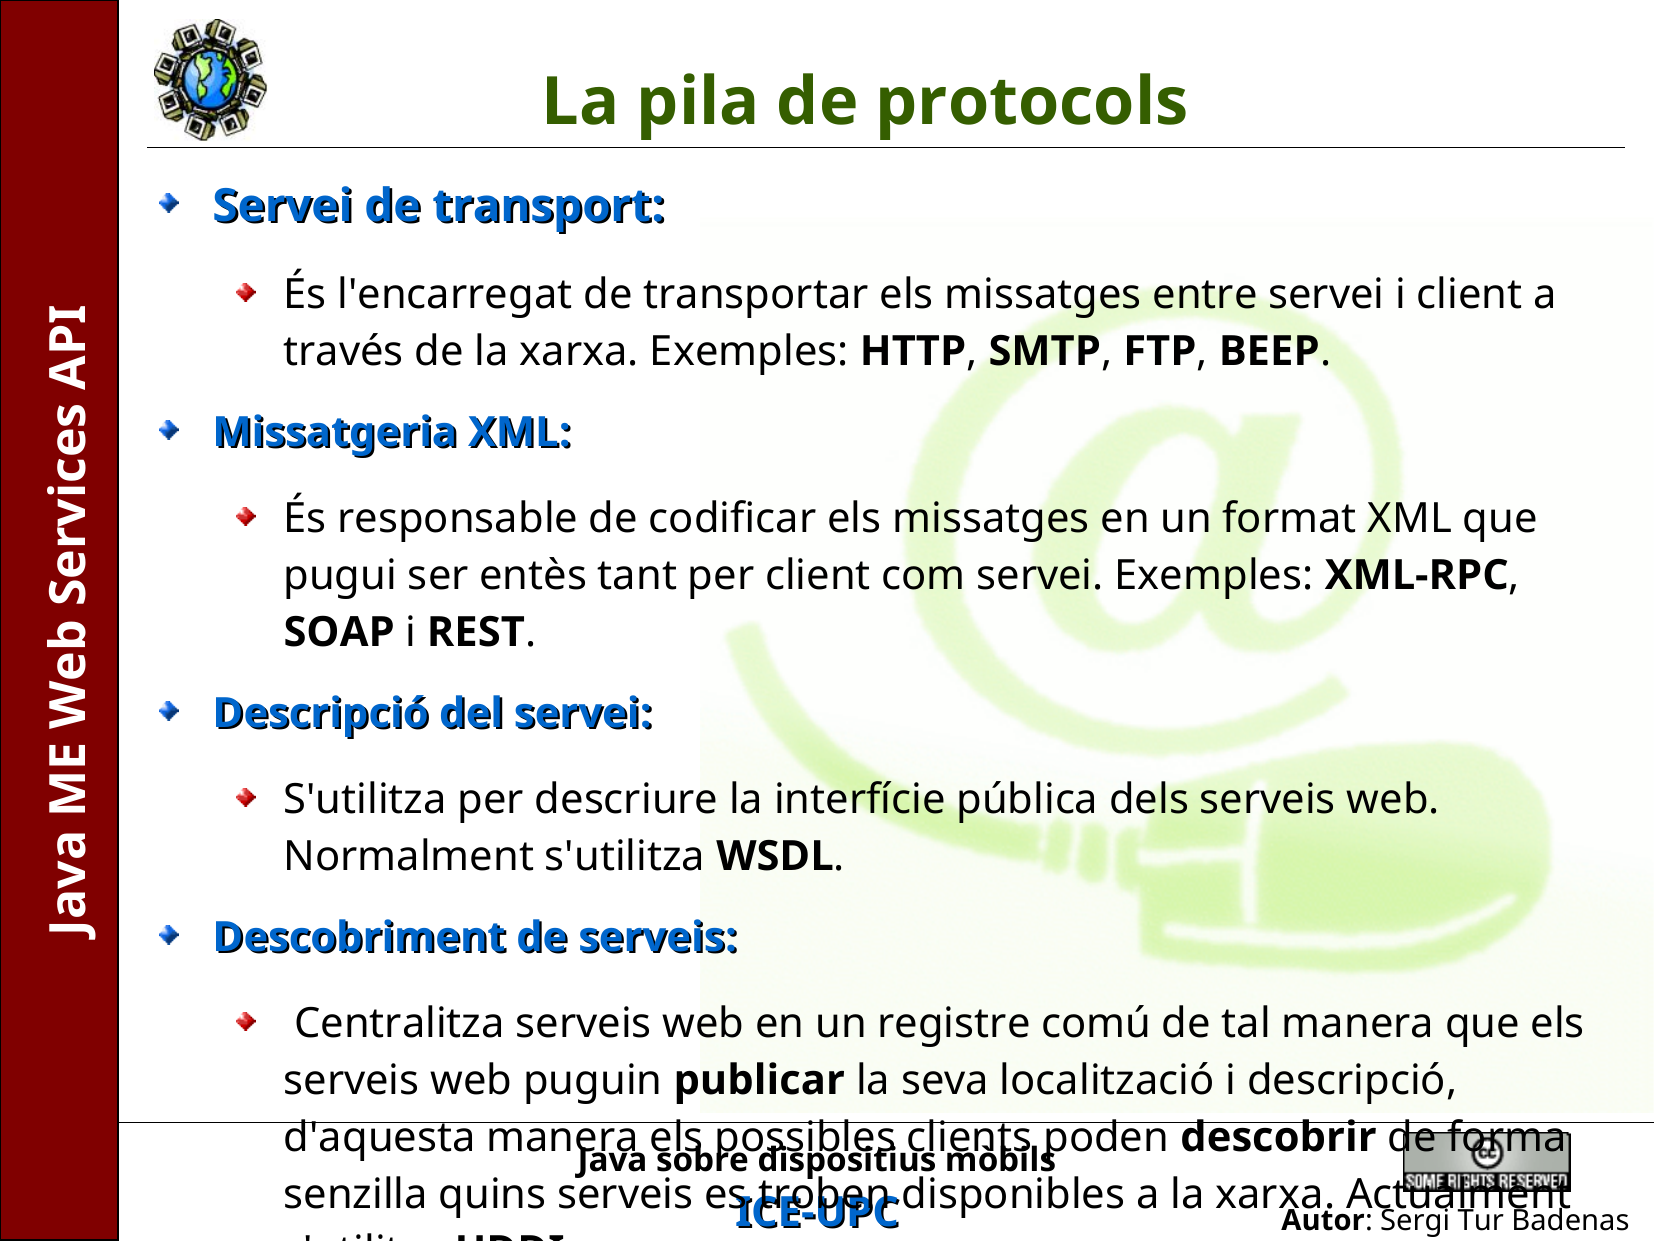

# La pila de protocols
Servei de transport:
És l'encarregat de transportar els missatges entre servei i client a través de la xarxa. Exemples: HTTP, SMTP, FTP, BEEP.
Missatgeria XML:
És responsable de codificar els missatges en un format XML que pugui ser entès tant per client com servei. Exemples: XML-RPC, SOAP i REST.
Descripció del servei:
S'utilitza per descriure la interfície pública dels serveis web. Normalment s'utilitza WSDL.
Descobriment de serveis:
 Centralitza serveis web en un registre comú de tal manera que els serveis web puguin publicar la seva localització i descripció, d'aquesta manera els possibles clients poden descobrir de forma senzilla quins serveis es troben disponibles a la xarxa. Actualment s'utilitza UDDI.